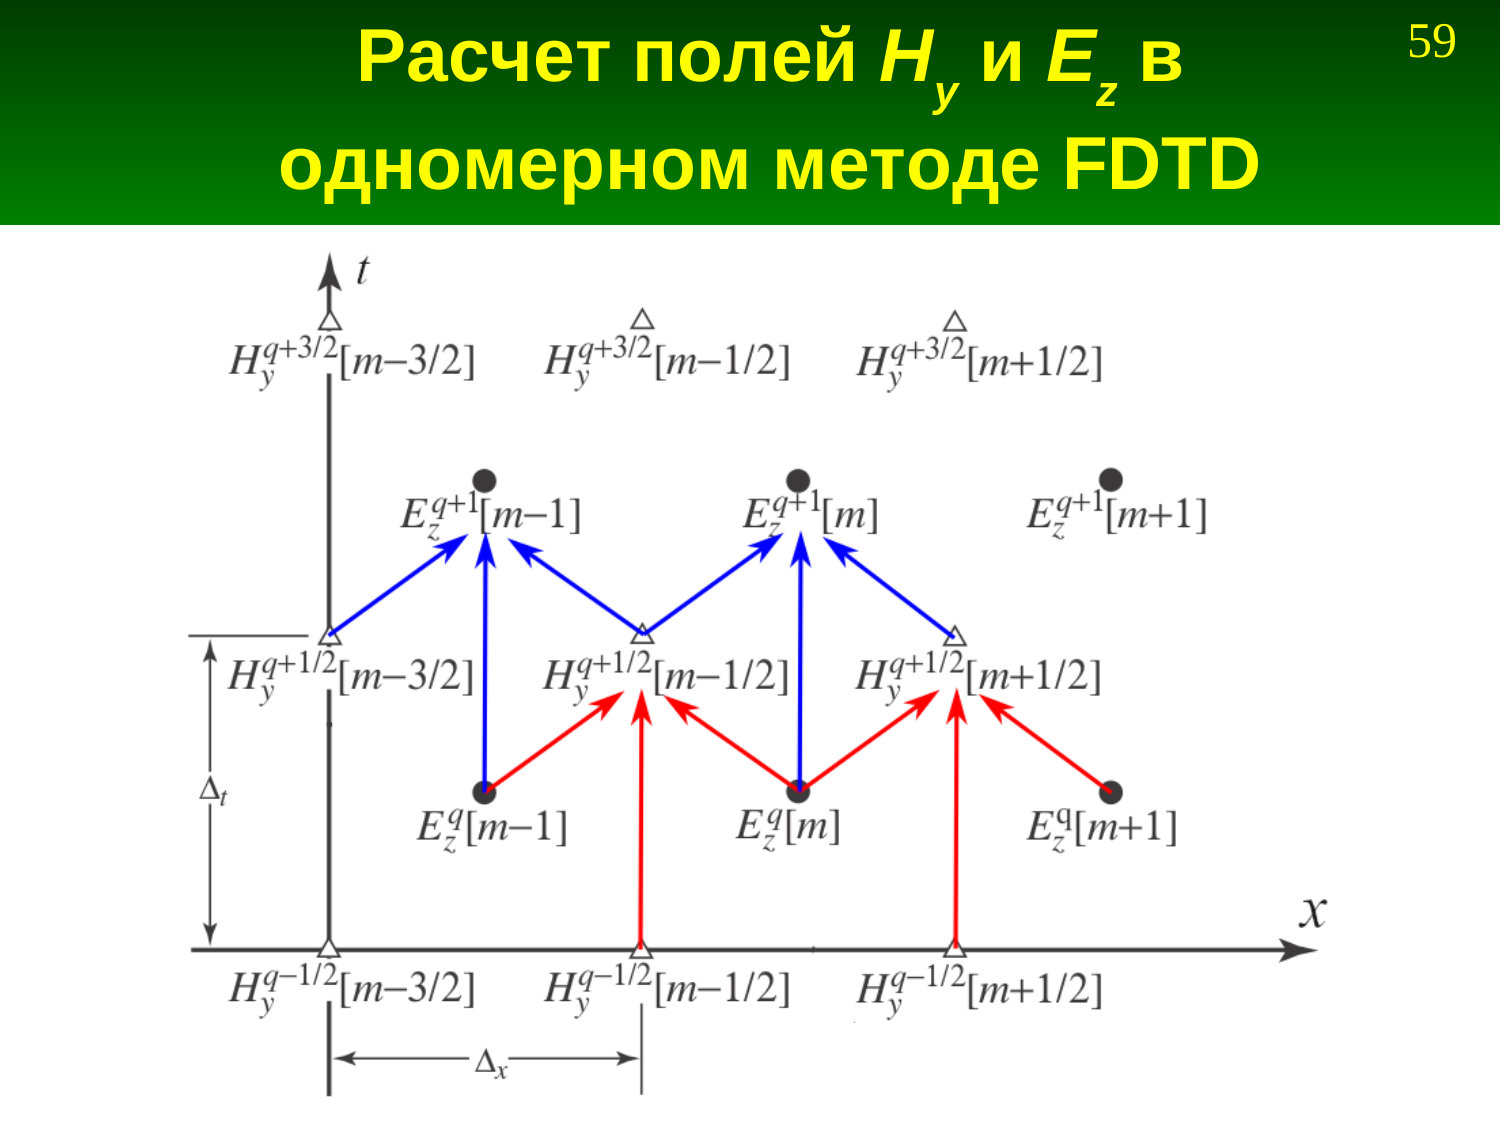

# Расчет полей Hy и Ez в одномерном методе FDTD